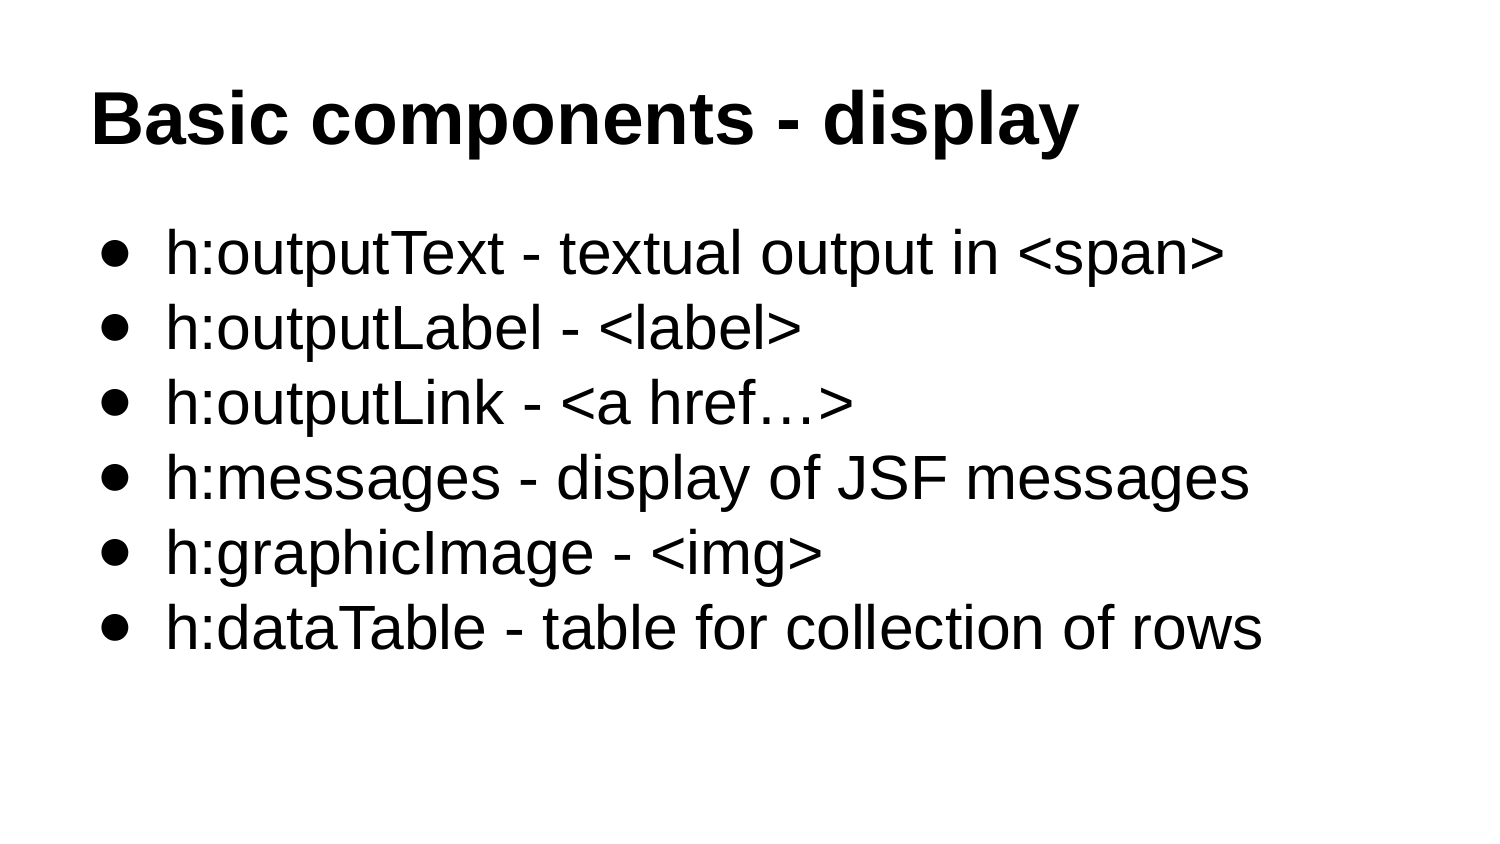

# Basic components - display
h:outputText - textual output in <span>
h:outputLabel - <label>
h:outputLink - <a href…>
h:messages - display of JSF messages
h:graphicImage - <img>
h:dataTable - table for collection of rows